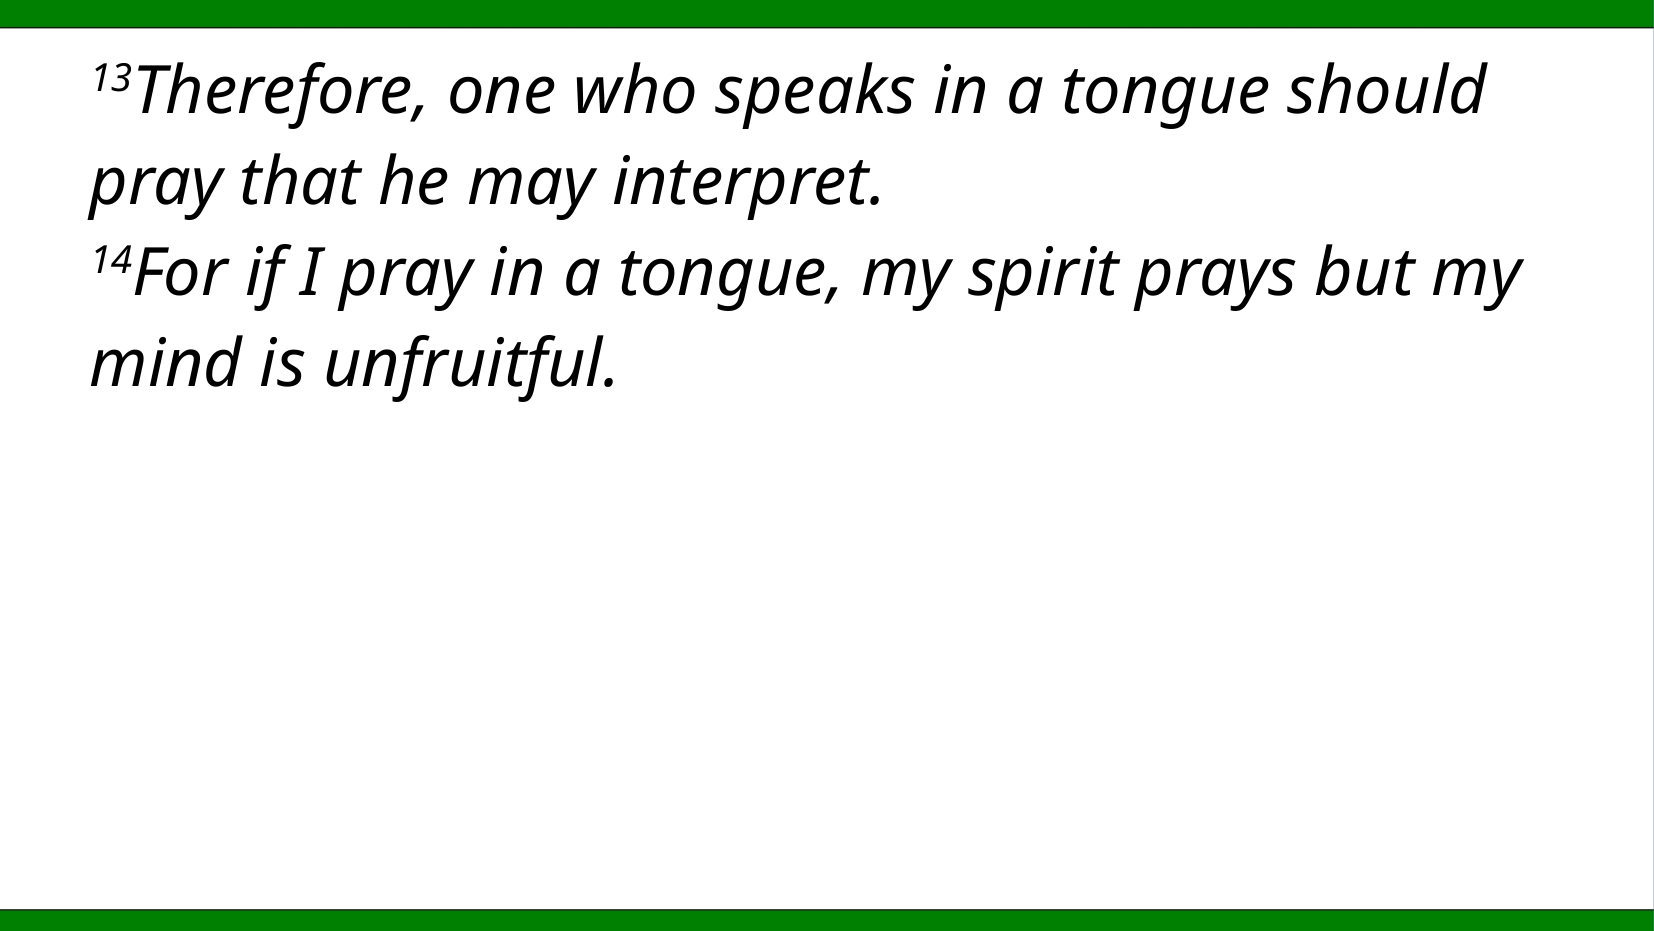

13Therefore, one who speaks in a tongue should pray that he may interpret.
14For if I pray in a tongue, my spirit prays but my mind is unfruitful.